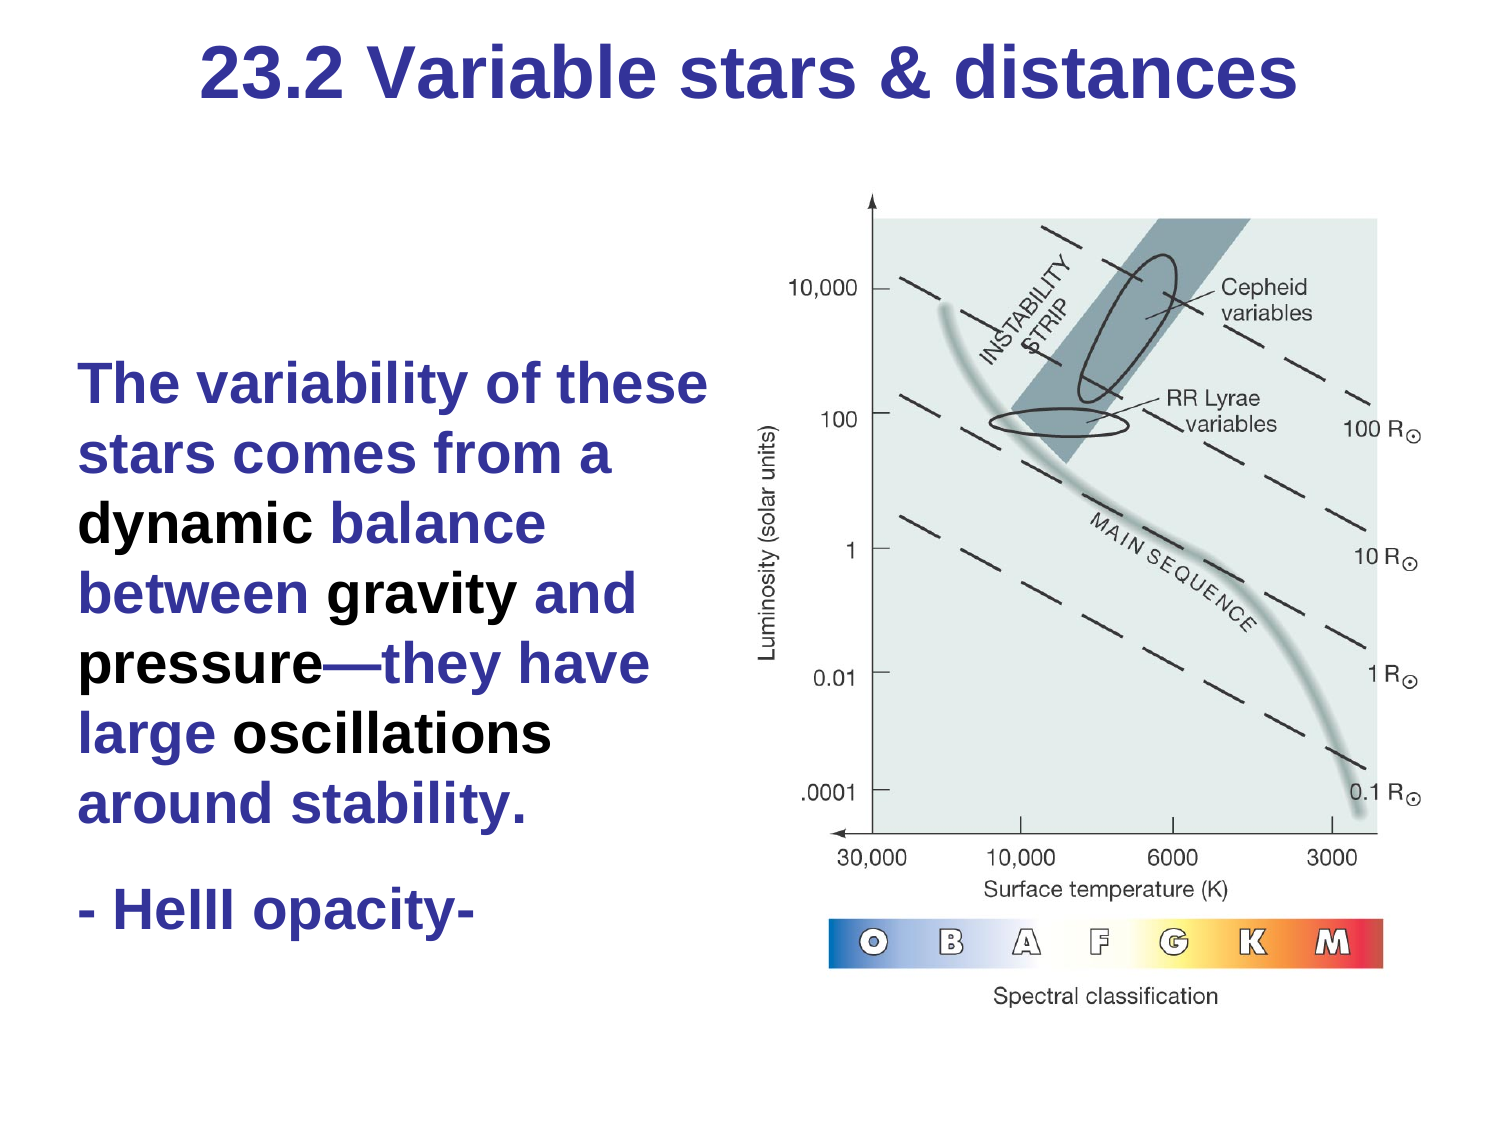

# 23.2 Variable stars & distances
The variability of these stars comes from a dynamic balance between gravity and pressure—they have large oscillations around stability.
- HeIII opacity-